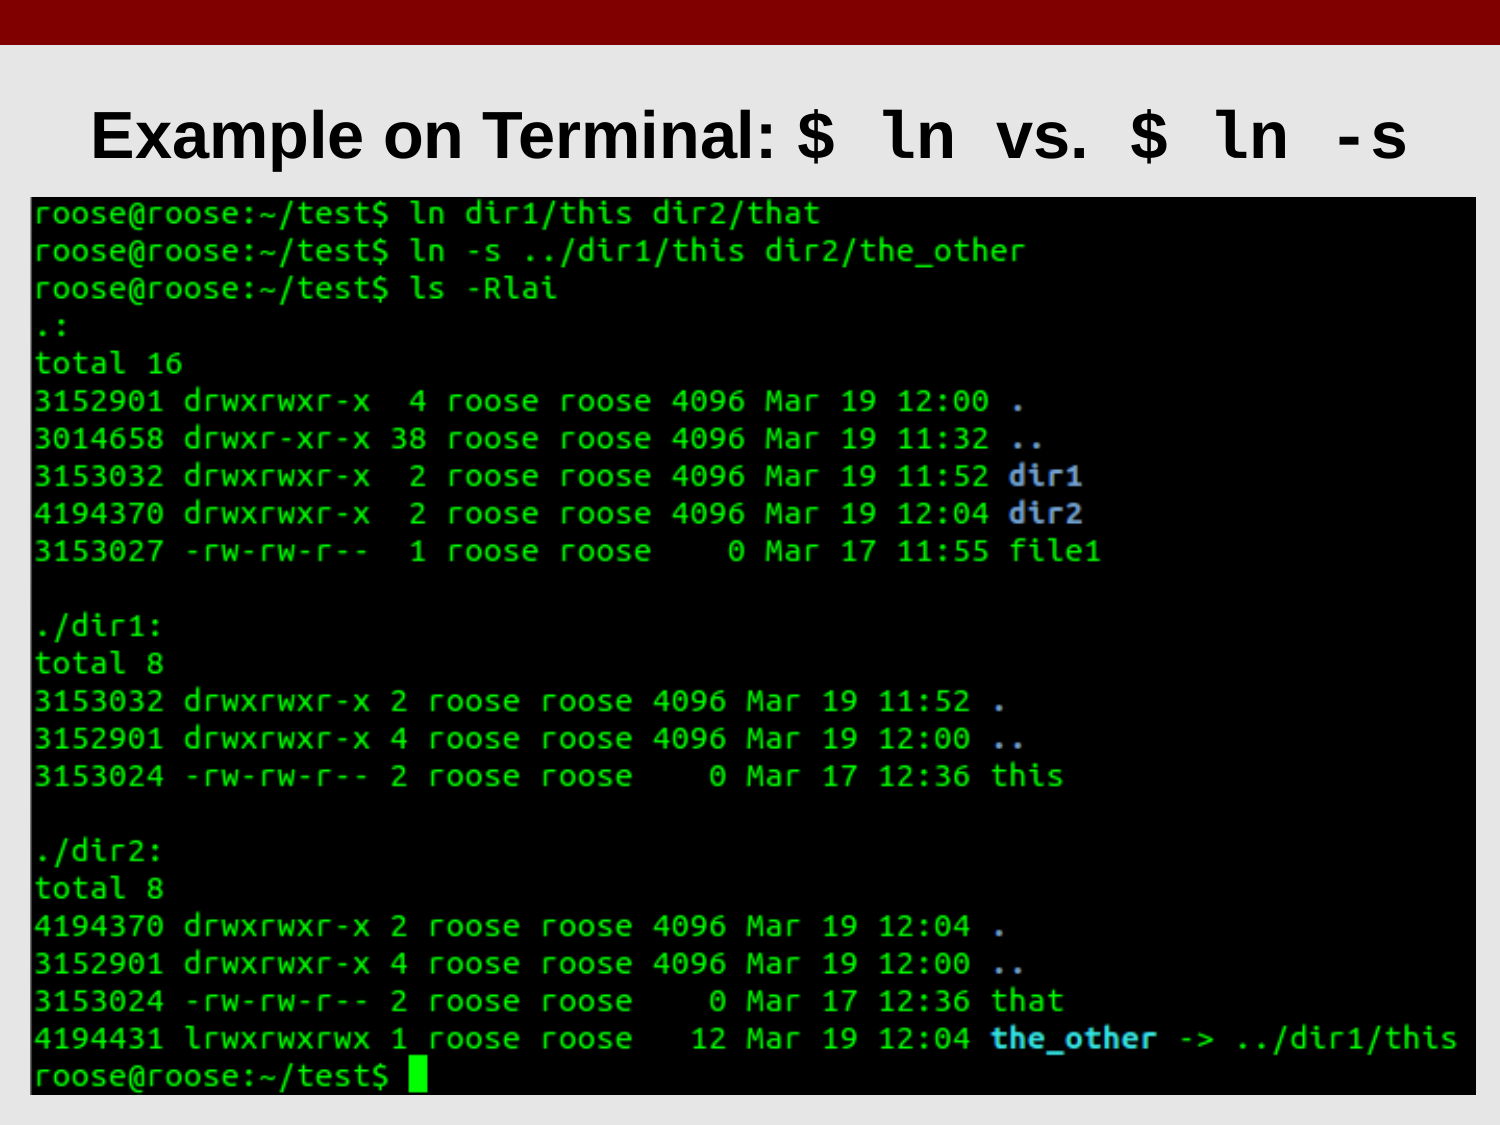

# Example on Terminal: $ ln vs. $ ln -s